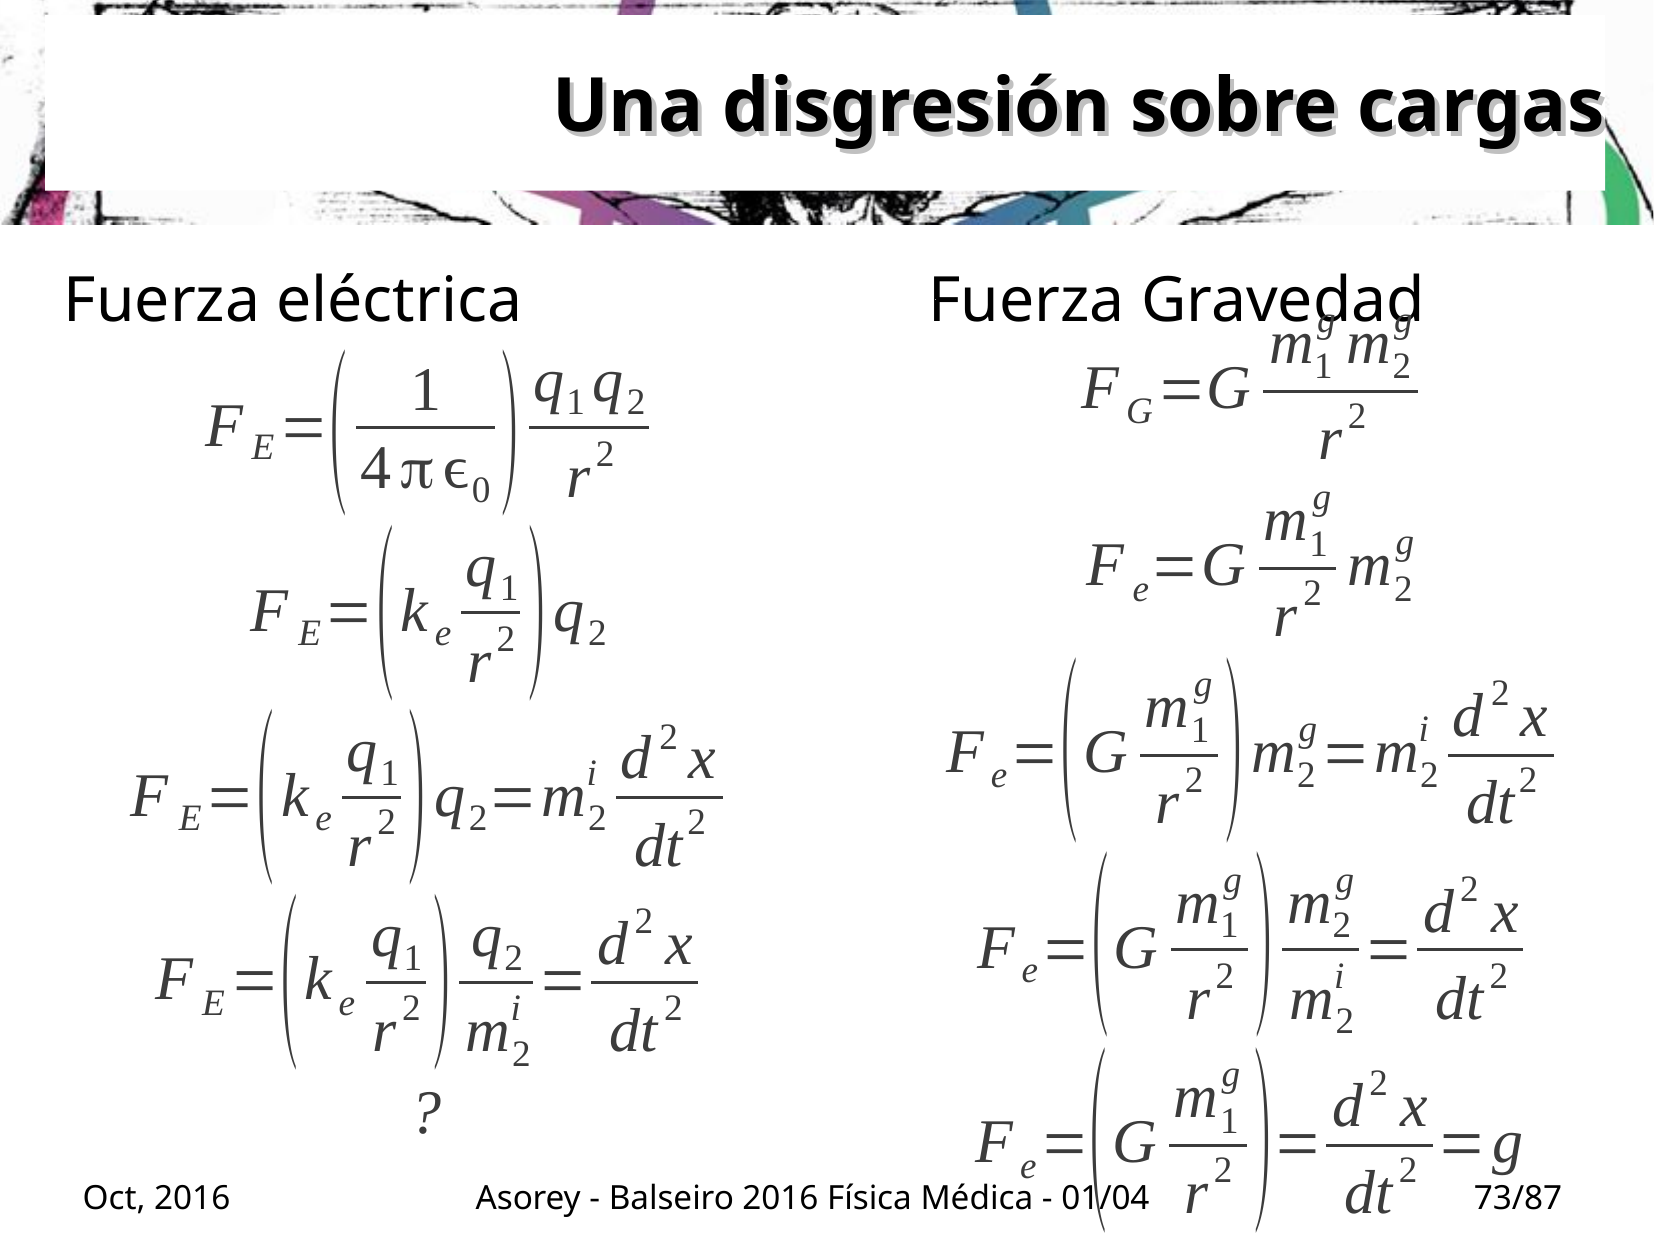

# Una disgresión sobre cargas
Fuerza eléctrica Fuerza Gravedad
Oct, 2016
Asorey - Balseiro 2016 Física Médica - 01/04
73